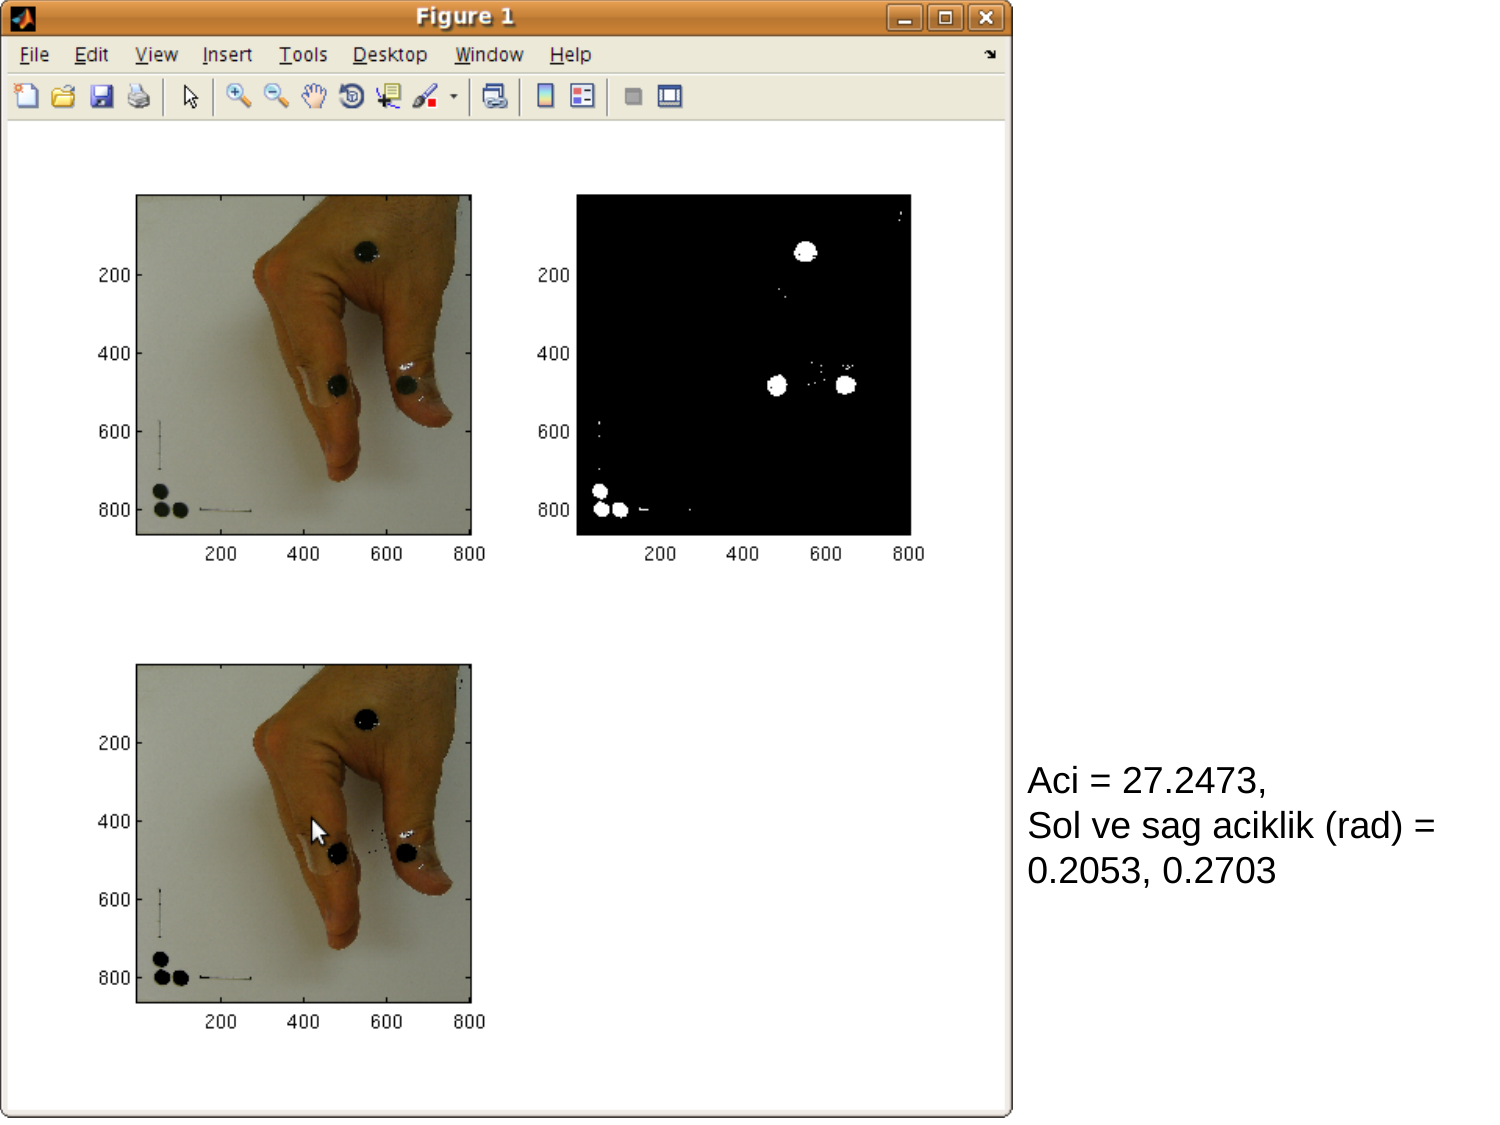

Aci = 27.2473,
Sol ve sag aciklik (rad) =
0.2053, 0.2703